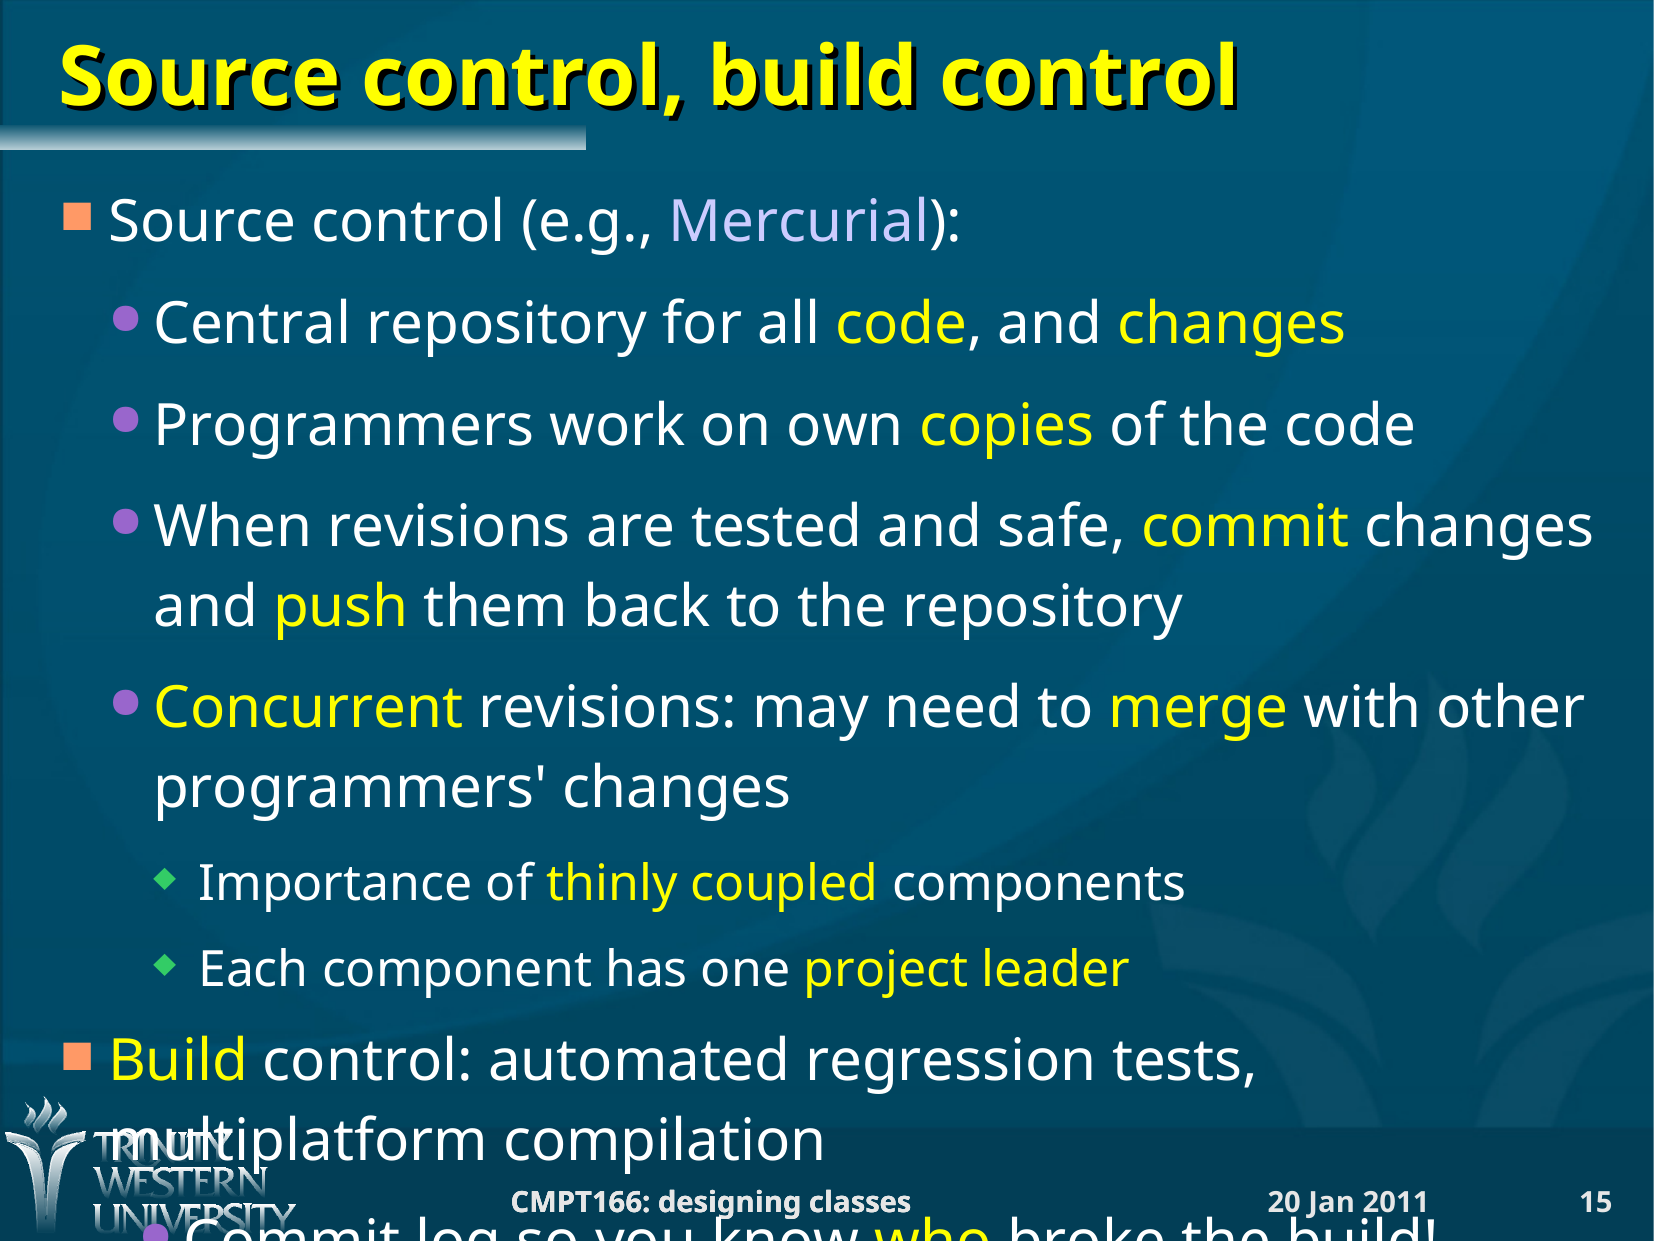

# Source control, build control
Source control (e.g., Mercurial):
Central repository for all code, and changes
Programmers work on own copies of the code
When revisions are tested and safe, commit changes and push them back to the repository
Concurrent revisions: may need to merge with other programmers' changes
Importance of thinly coupled components
Each component has one project leader
Build control: automated regression tests, multiplatform compilation
Commit log so you know who broke the build!
CMPT166: designing classes
20 Jan 2011
15